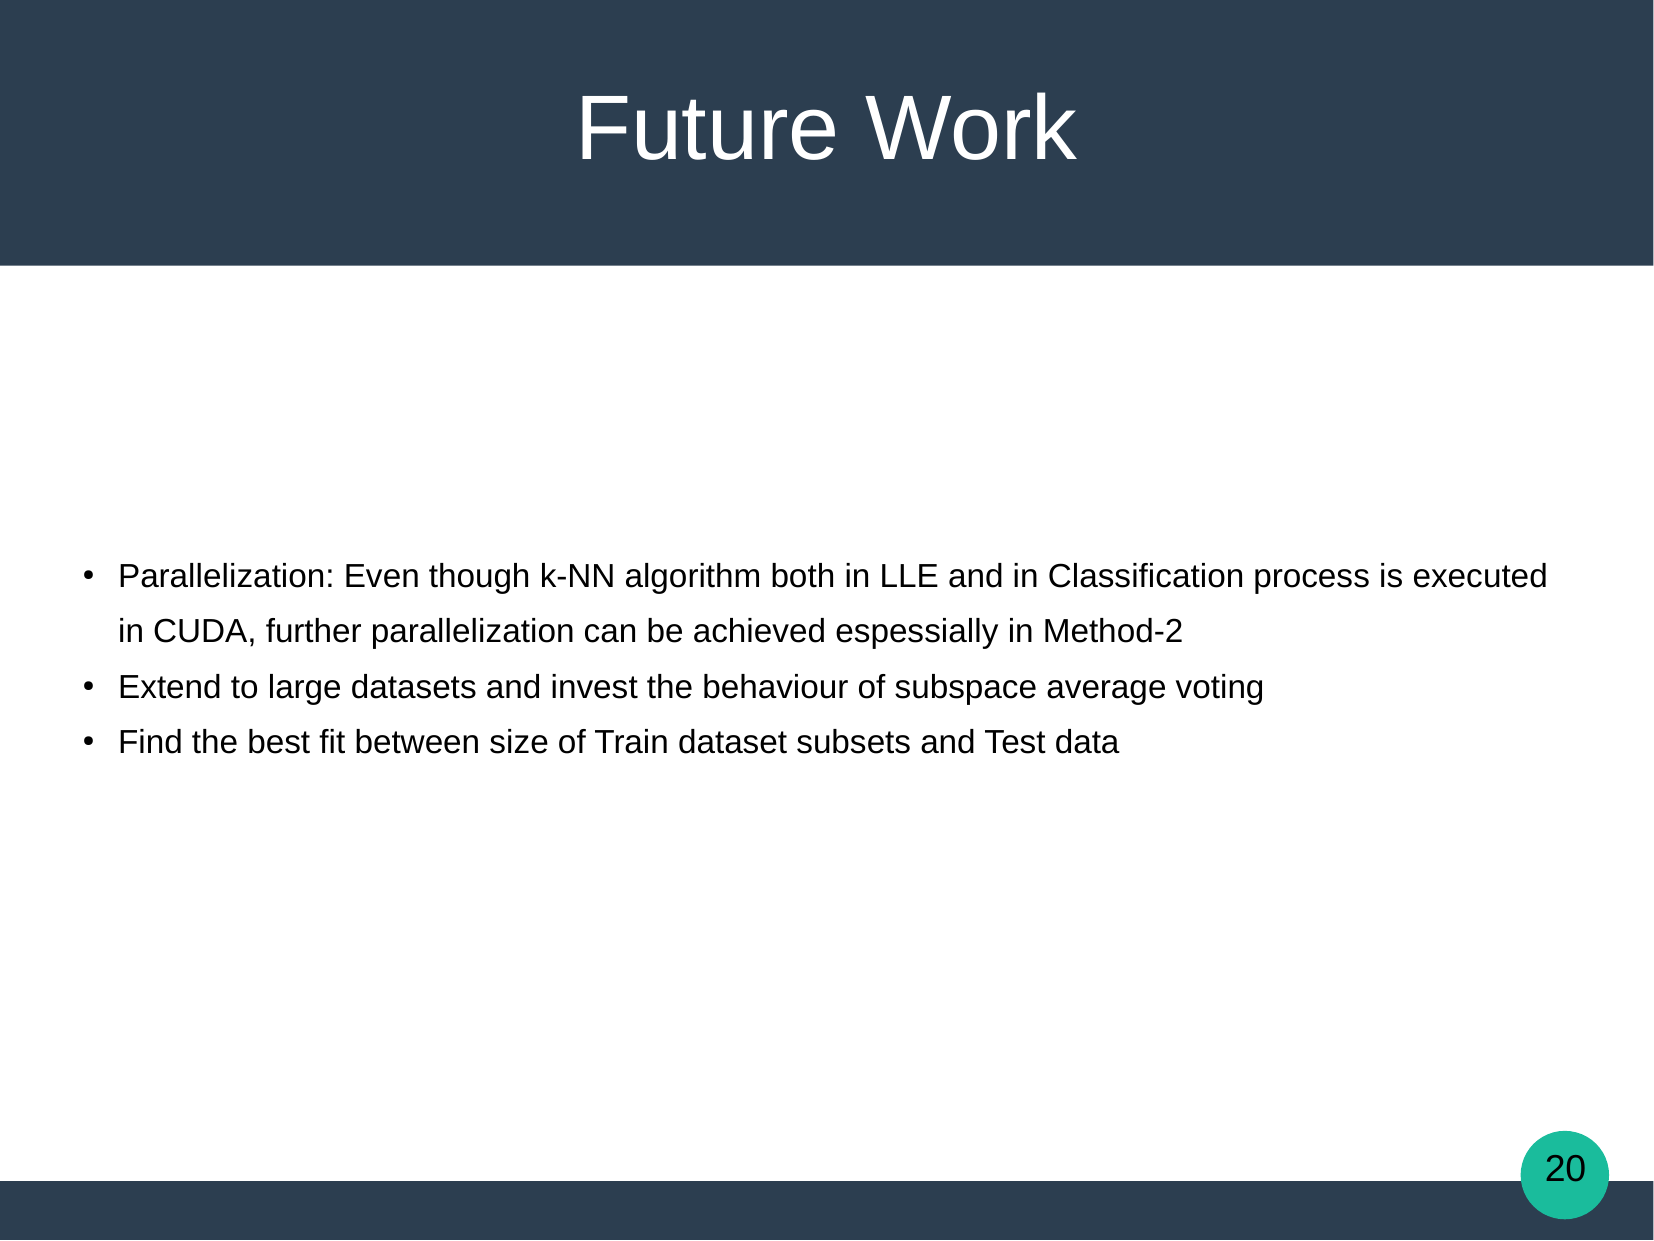

# Future Work
Parallelization: Even though k-NN algorithm both in LLE and in Classification process is executed in CUDA, further parallelization can be achieved espessially in Method-2
Extend to large datasets and invest the behaviour of subspace average voting
Find the best fit between size of Train dataset subsets and Test data